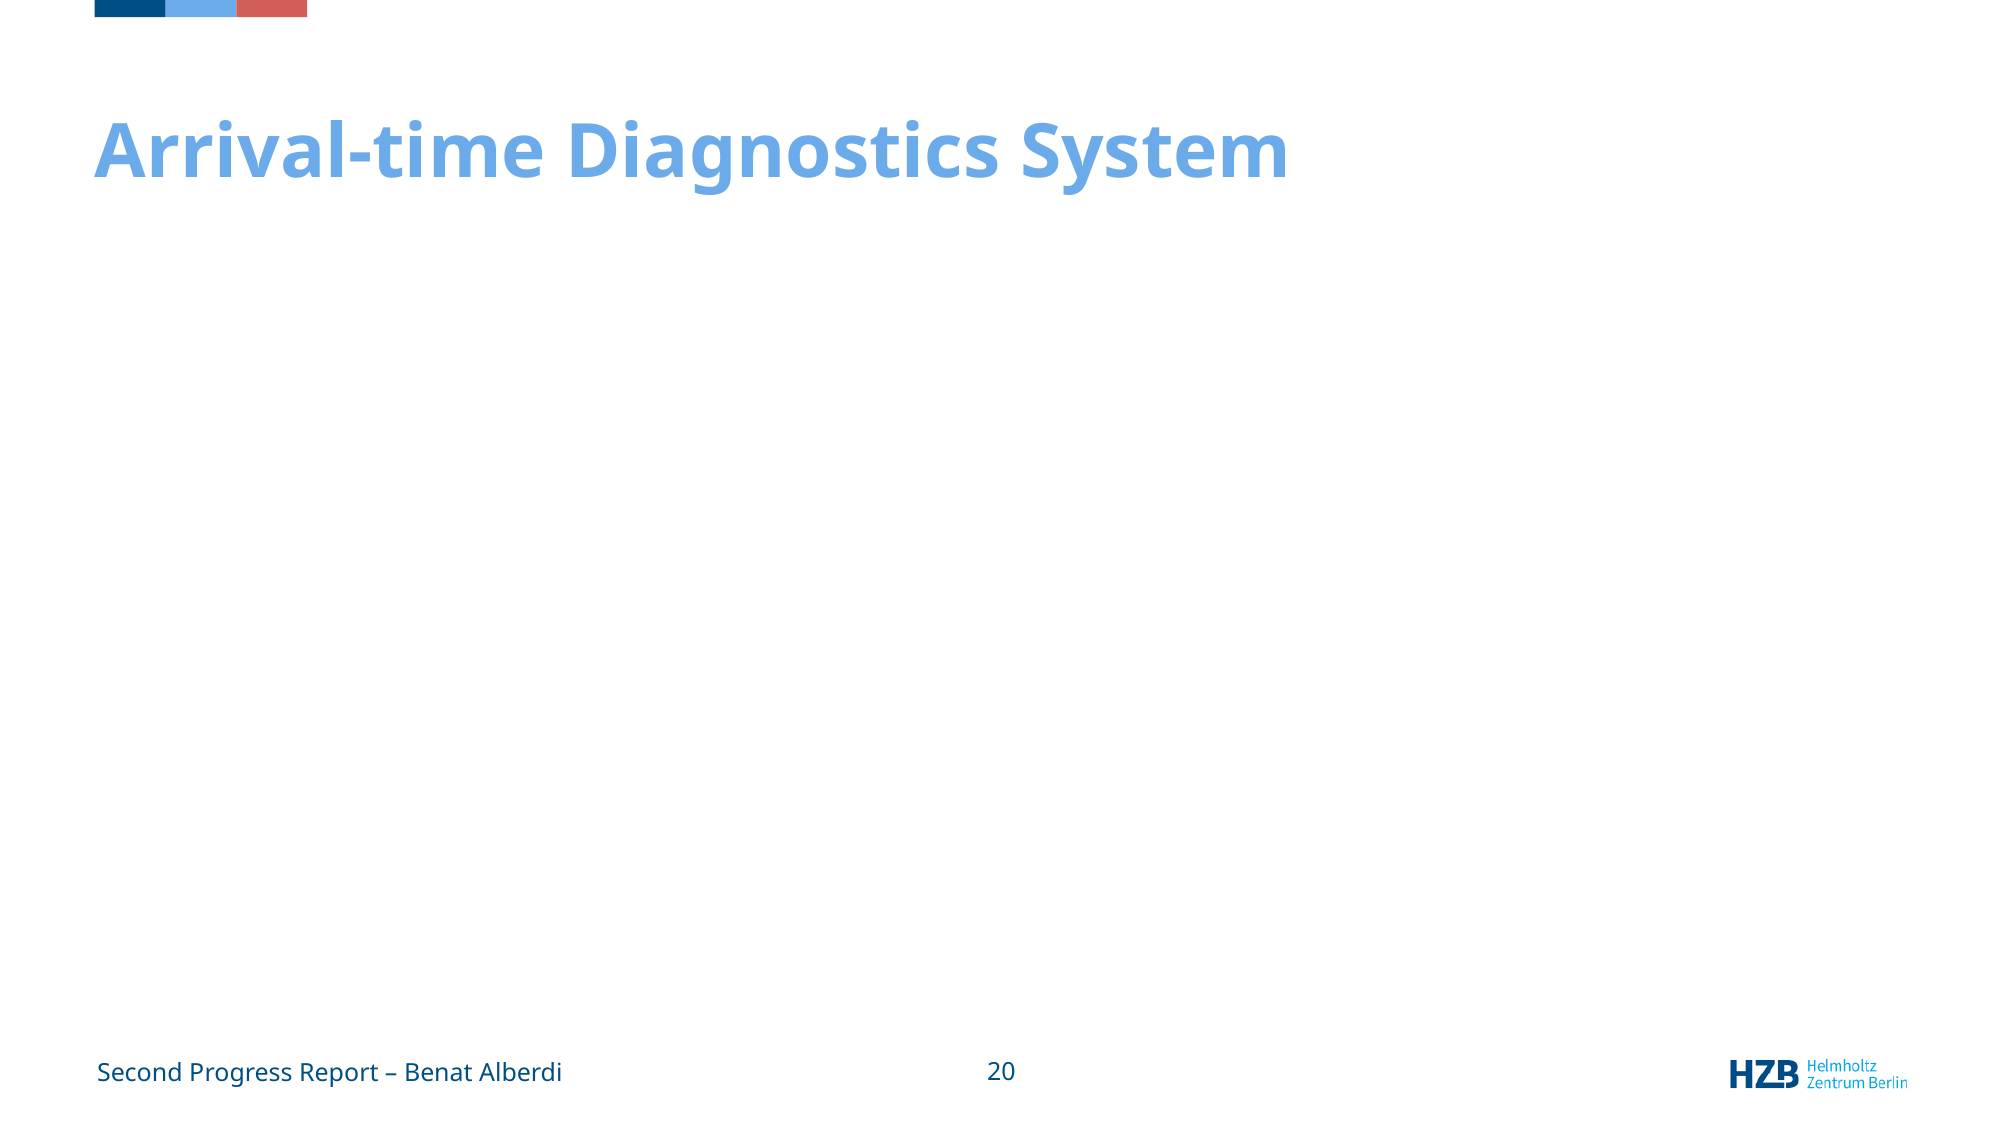

Arrival-time Diagnostics System
Second Progress Report – Benat Alberdi